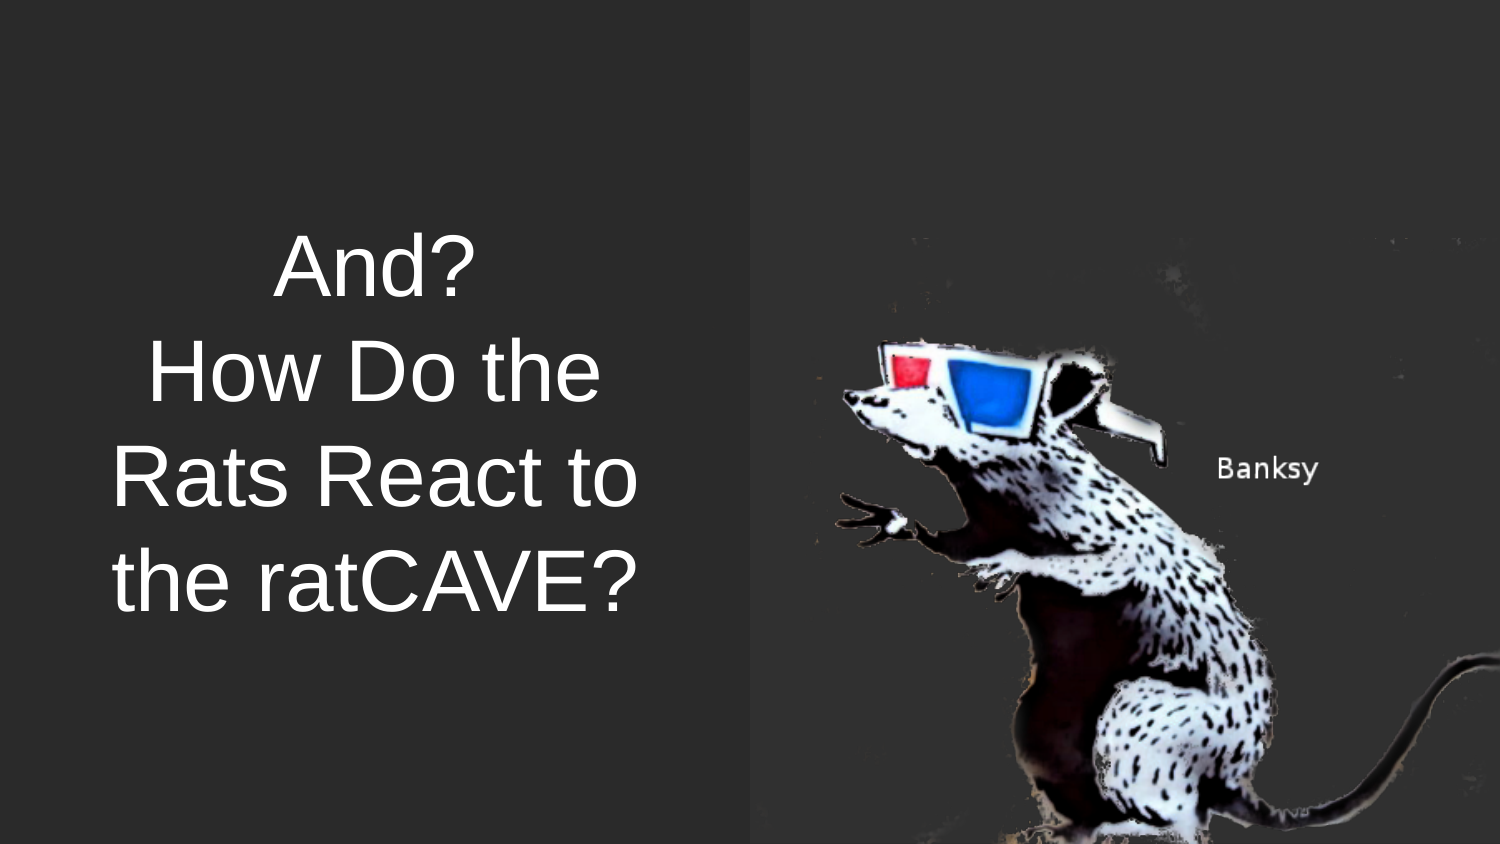

# And? How Do the Rats React to the ratCAVE?